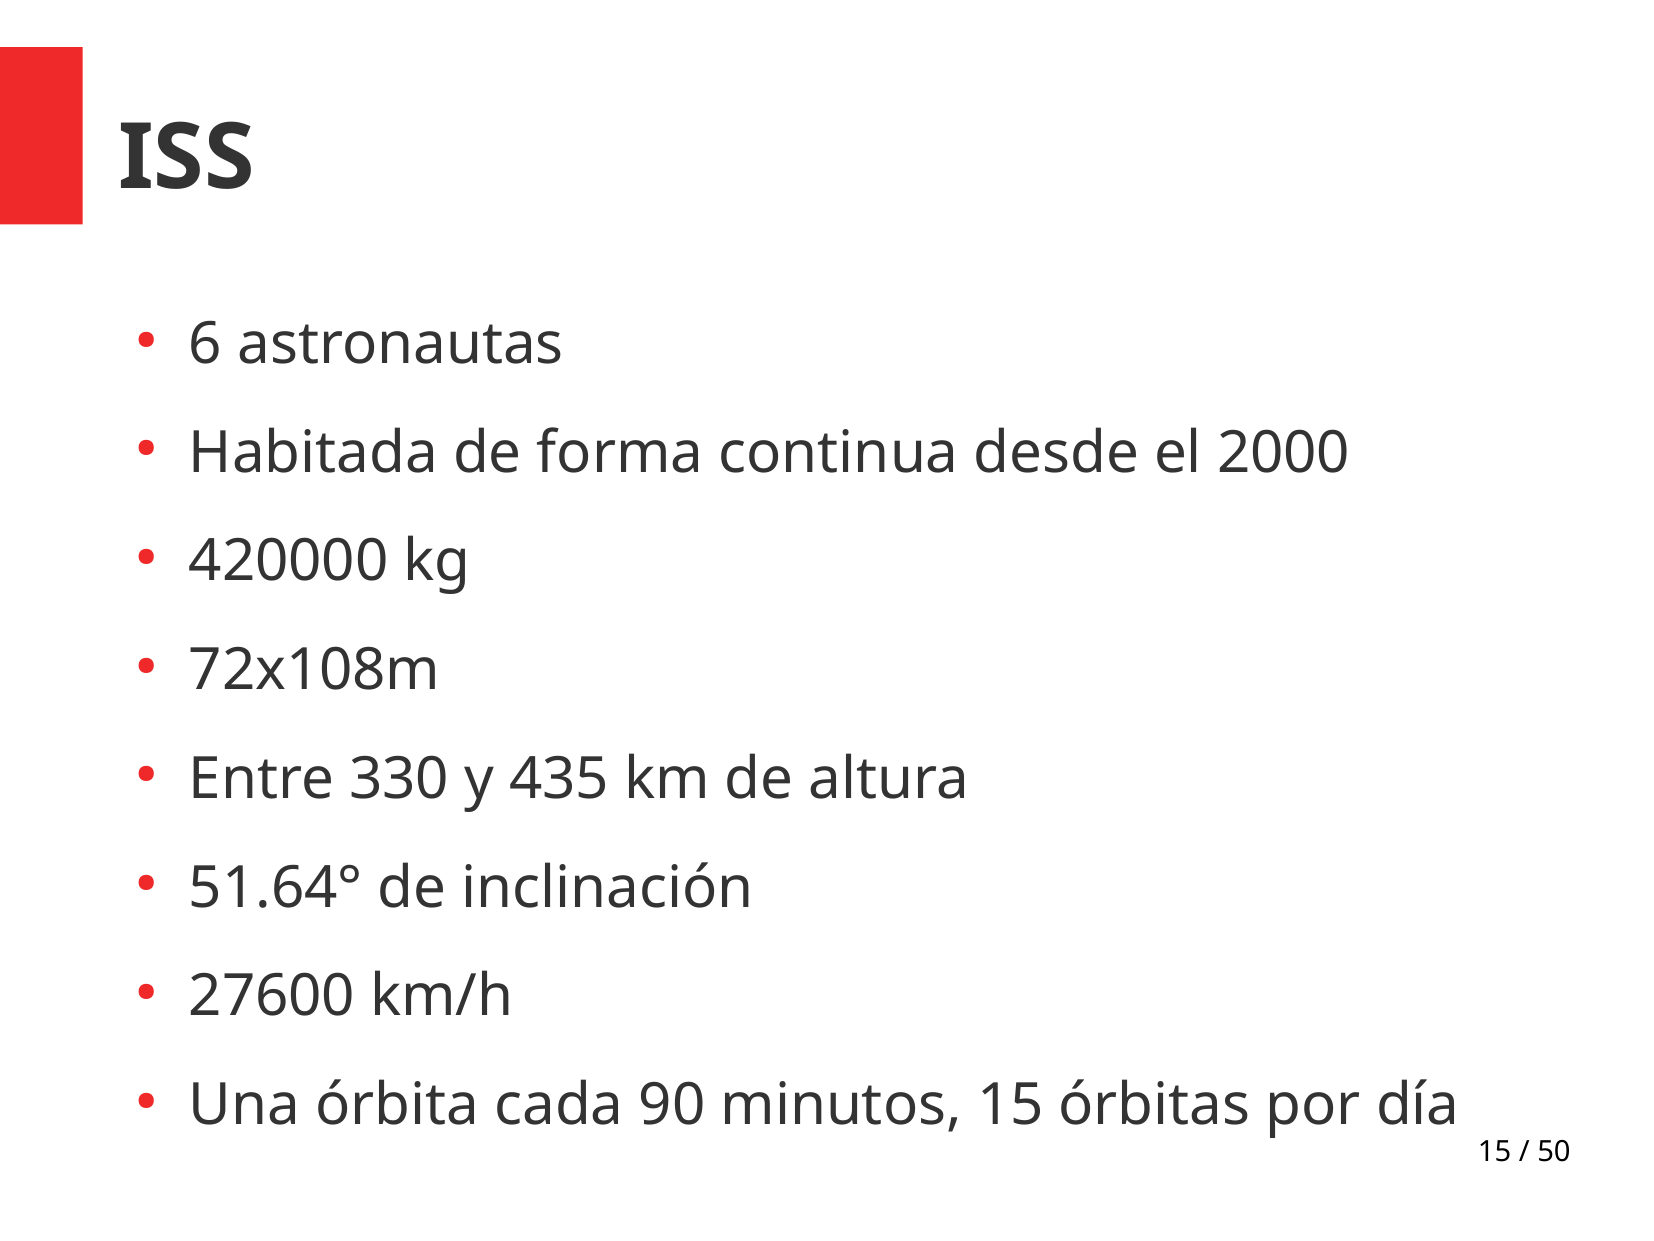

# ISS
6 astronautas
Habitada de forma continua desde el 2000
420000 kg
72x108m
Entre 330 y 435 km de altura
51.64° de inclinación
27600 km/h
Una órbita cada 90 minutos, 15 órbitas por día
15